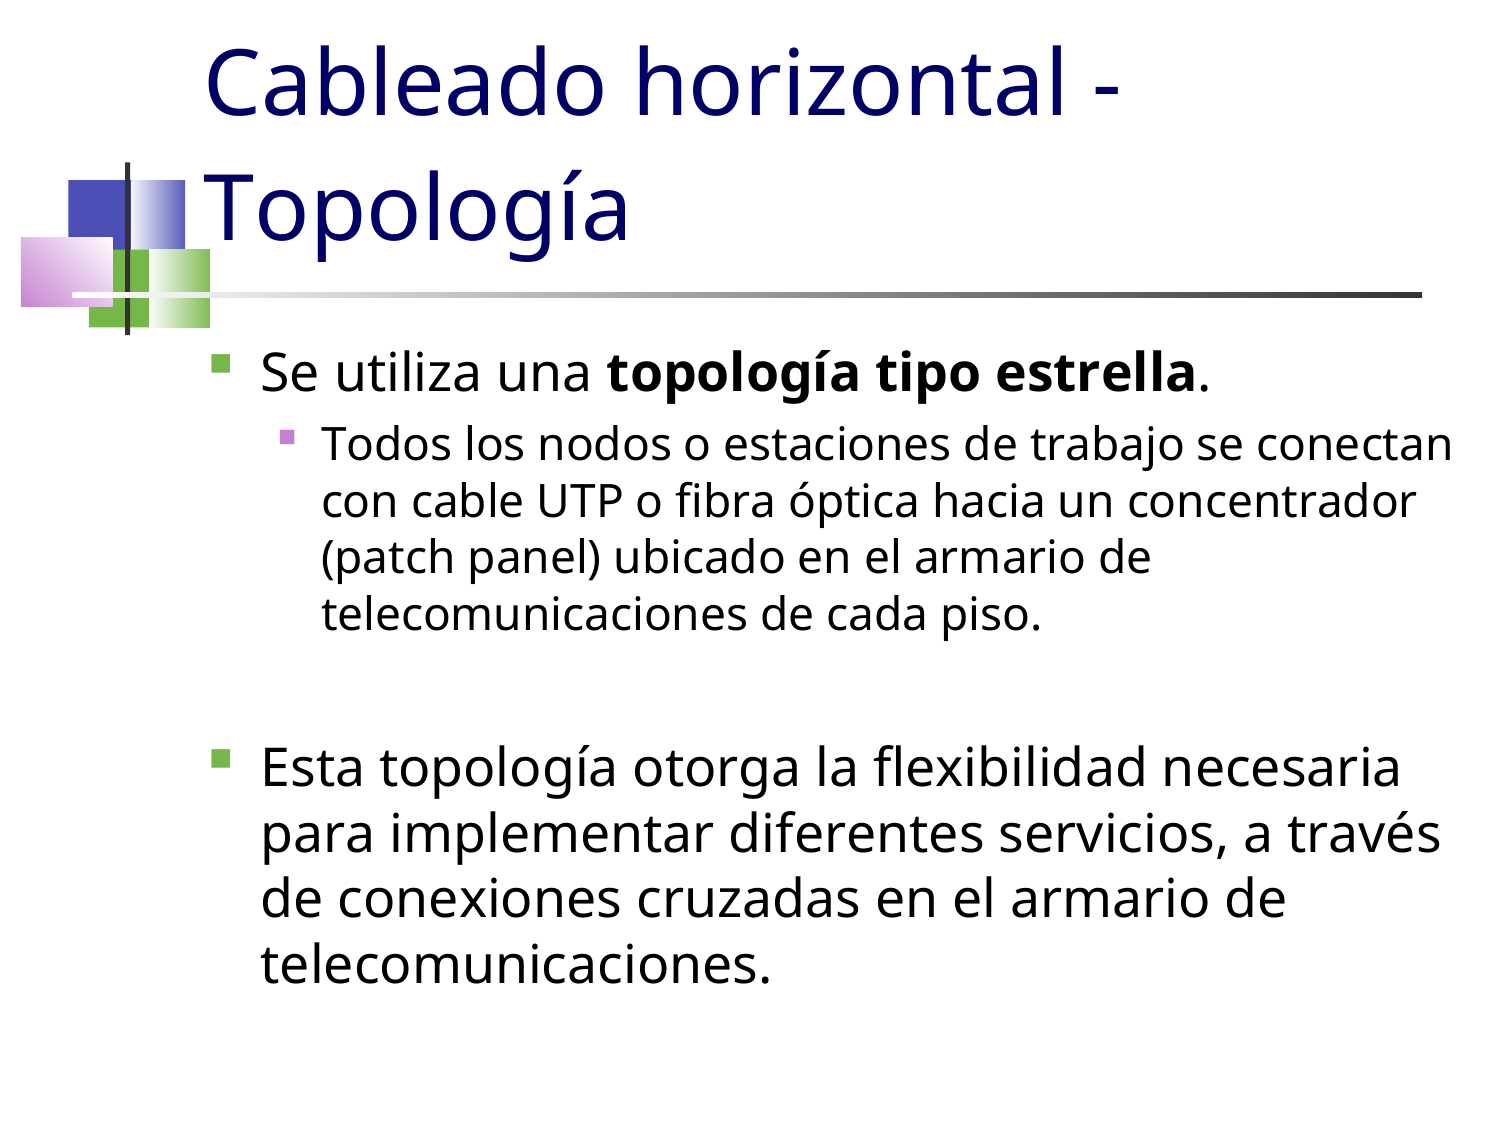

# Cableado horizontal - Topología
Se utiliza una topología tipo estrella.
Todos los nodos o estaciones de trabajo se conectan con cable UTP o fibra óptica hacia un concentrador (patch panel) ubicado en el armario de telecomunicaciones de cada piso.
Esta topología otorga la flexibilidad necesaria para implementar diferentes servicios, a través de conexiones cruzadas en el armario de telecomunicaciones.